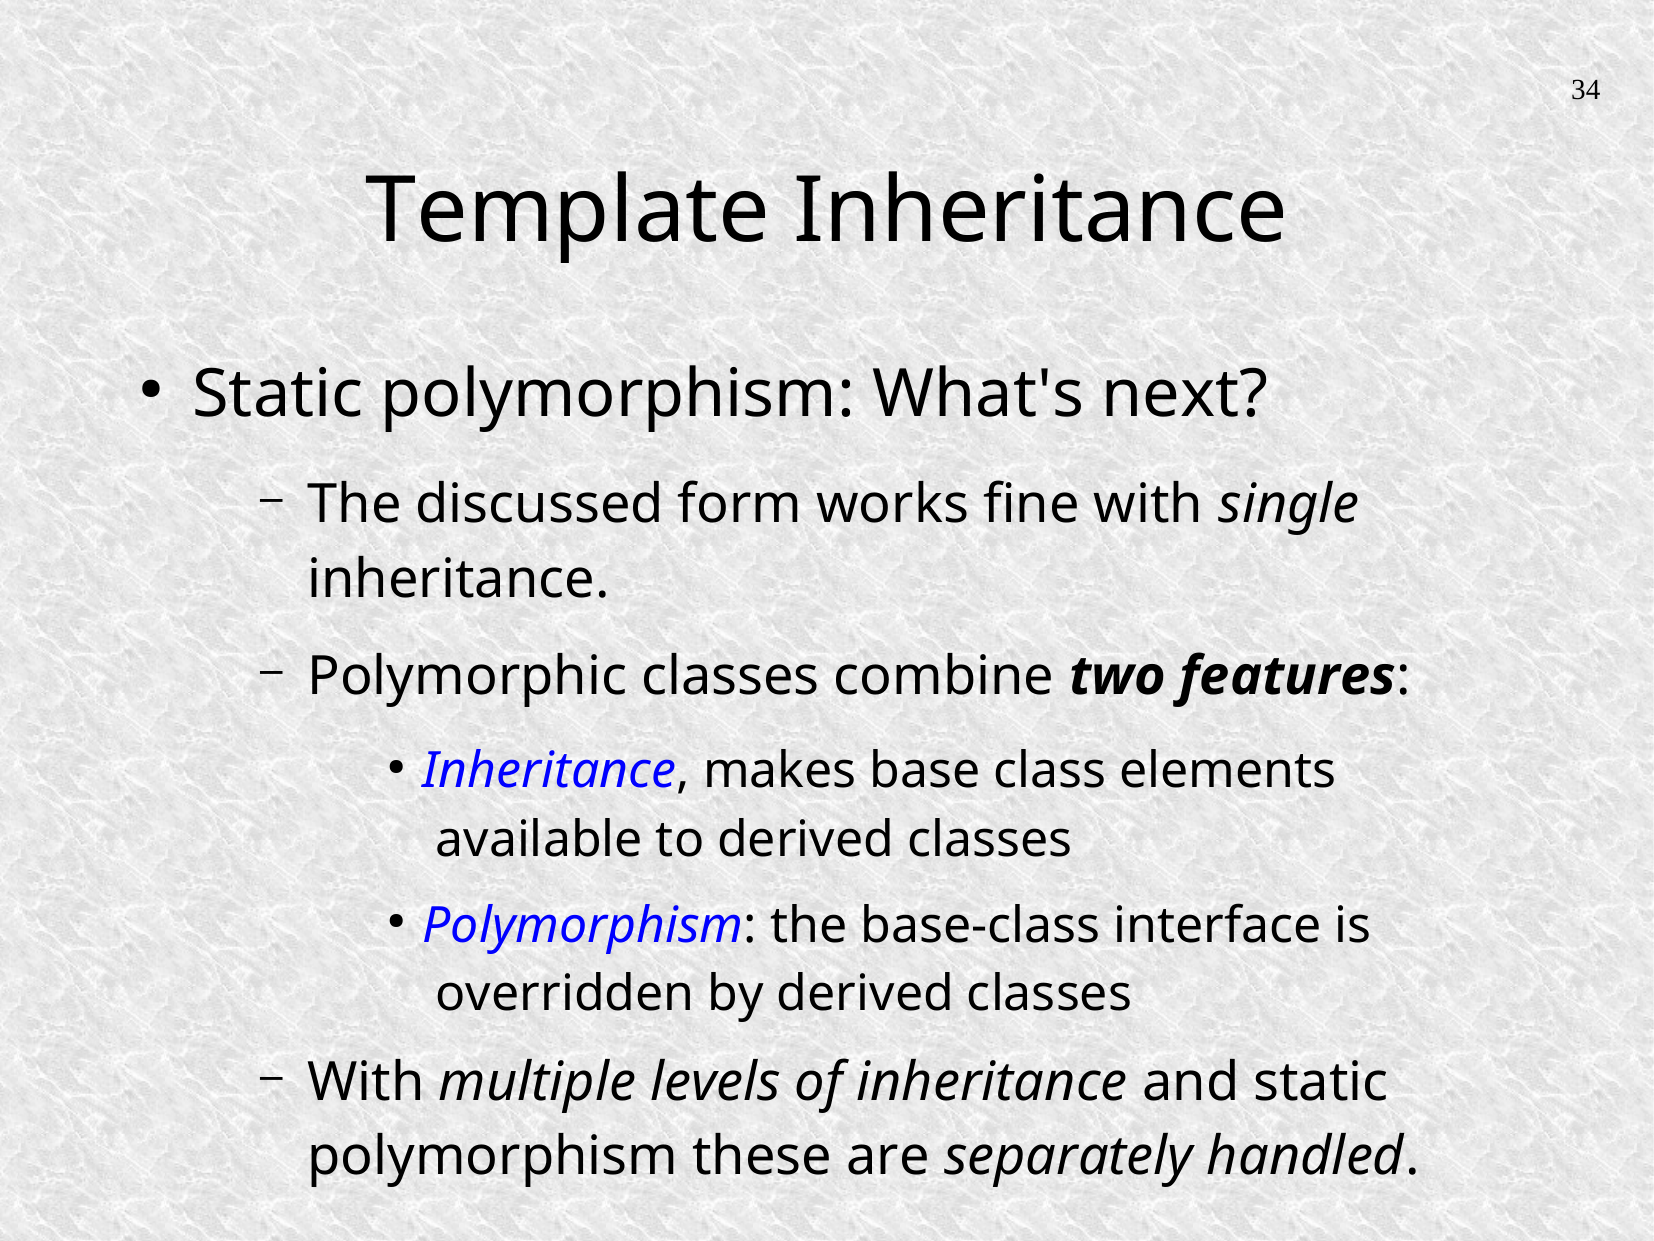

34
# Template Inheritance
Static polymorphism: What's next?
The discussed form works fine with single inheritance.
Polymorphic classes combine two features:
Inheritance, makes base class elements
 available to derived classes
Polymorphism: the base-class interface is
 overridden by derived classes
With multiple levels of inheritance and static polymorphism these are separately handled.